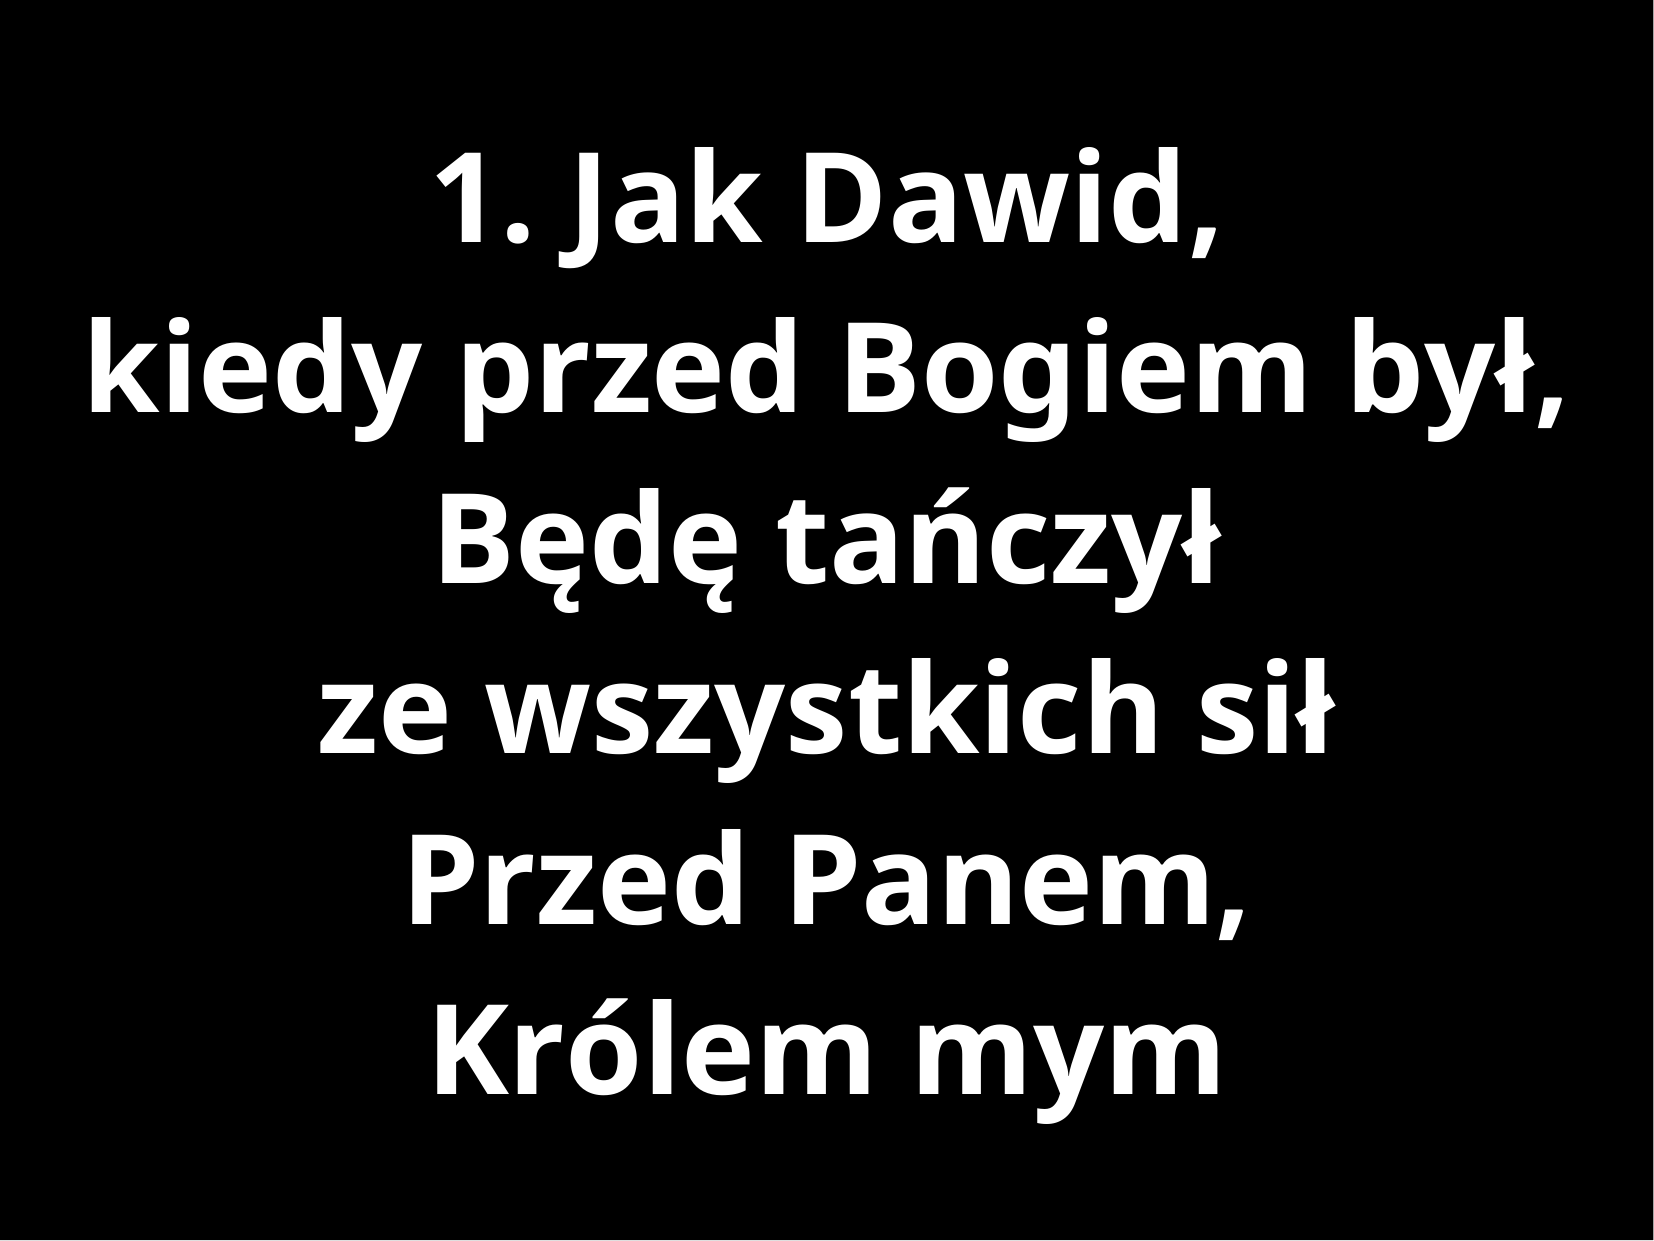

# 1. Jak Dawid, kiedy przed Bogiem był, Będę tańczył ze wszystkich sił Przed Panem, Królem mym